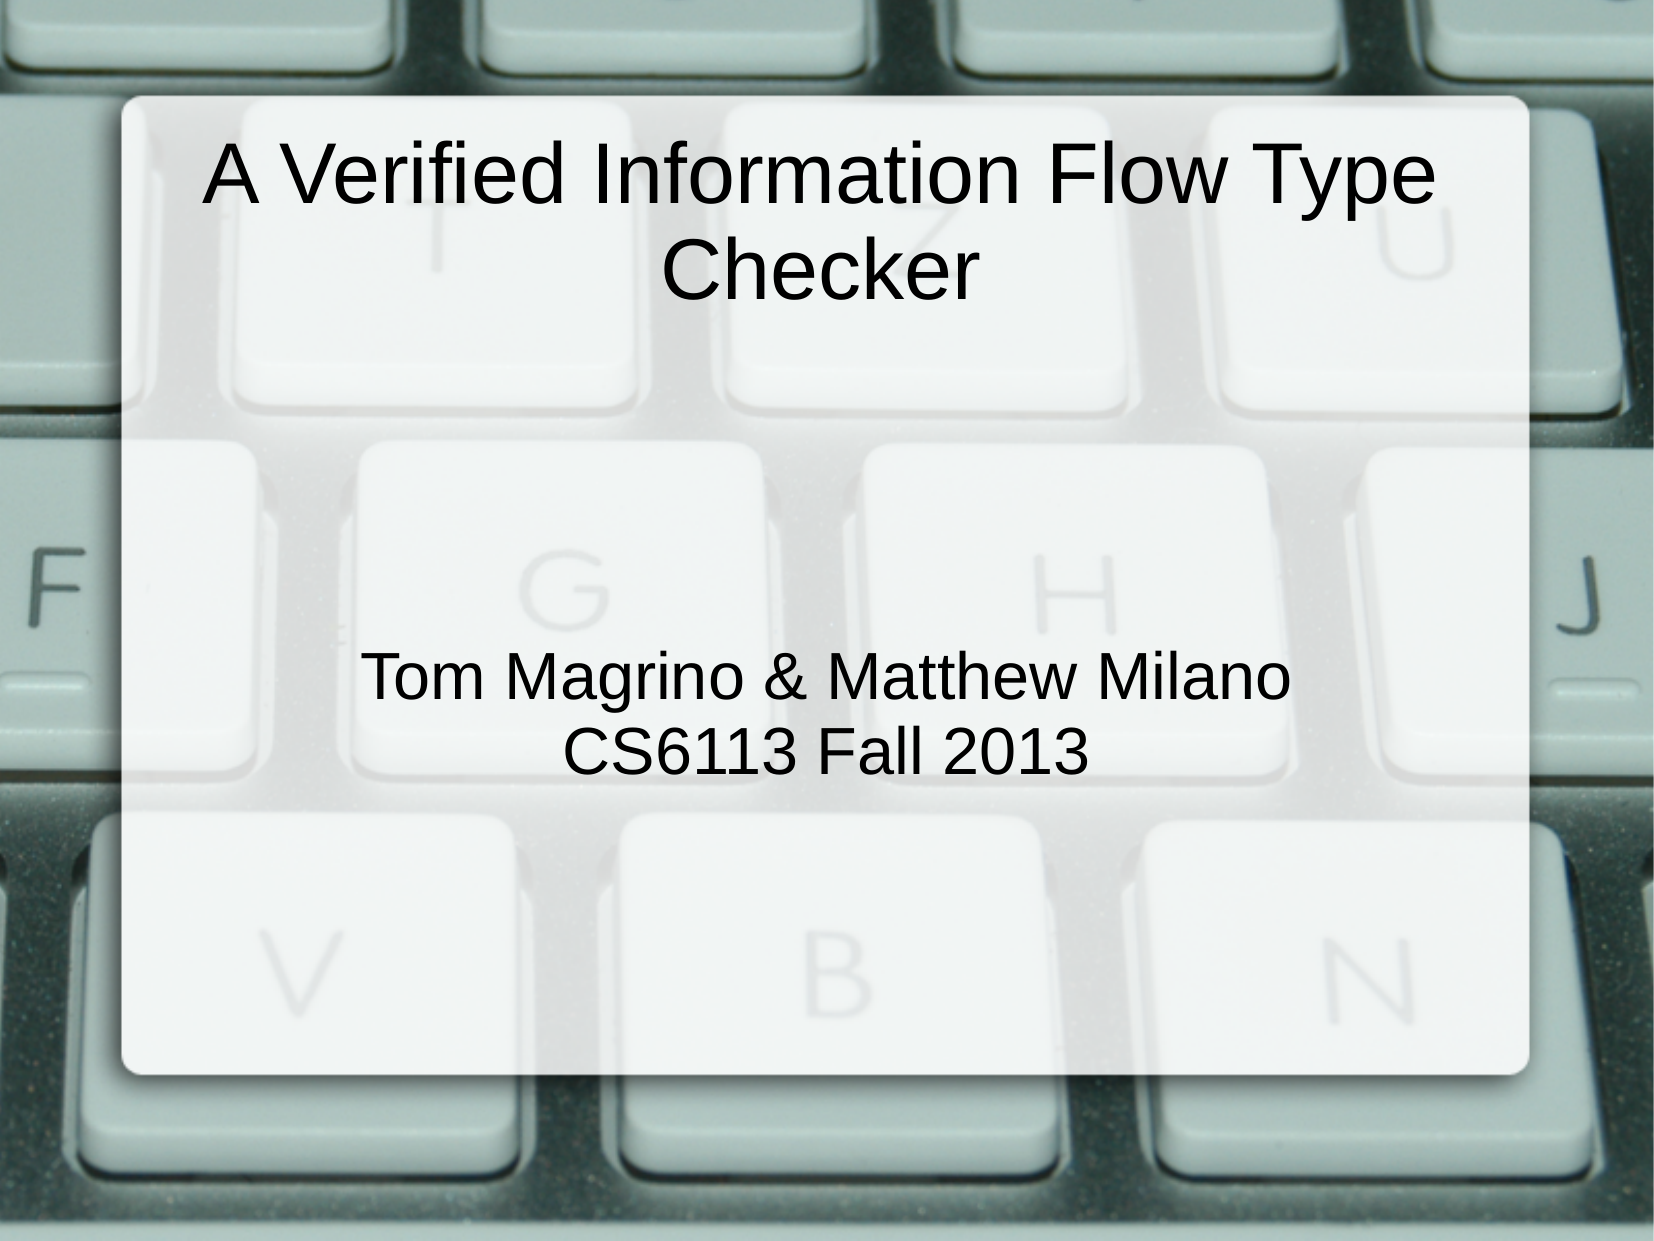

# A Verified Information Flow Type Checker
Tom Magrino & Matthew Milano
CS6113 Fall 2013